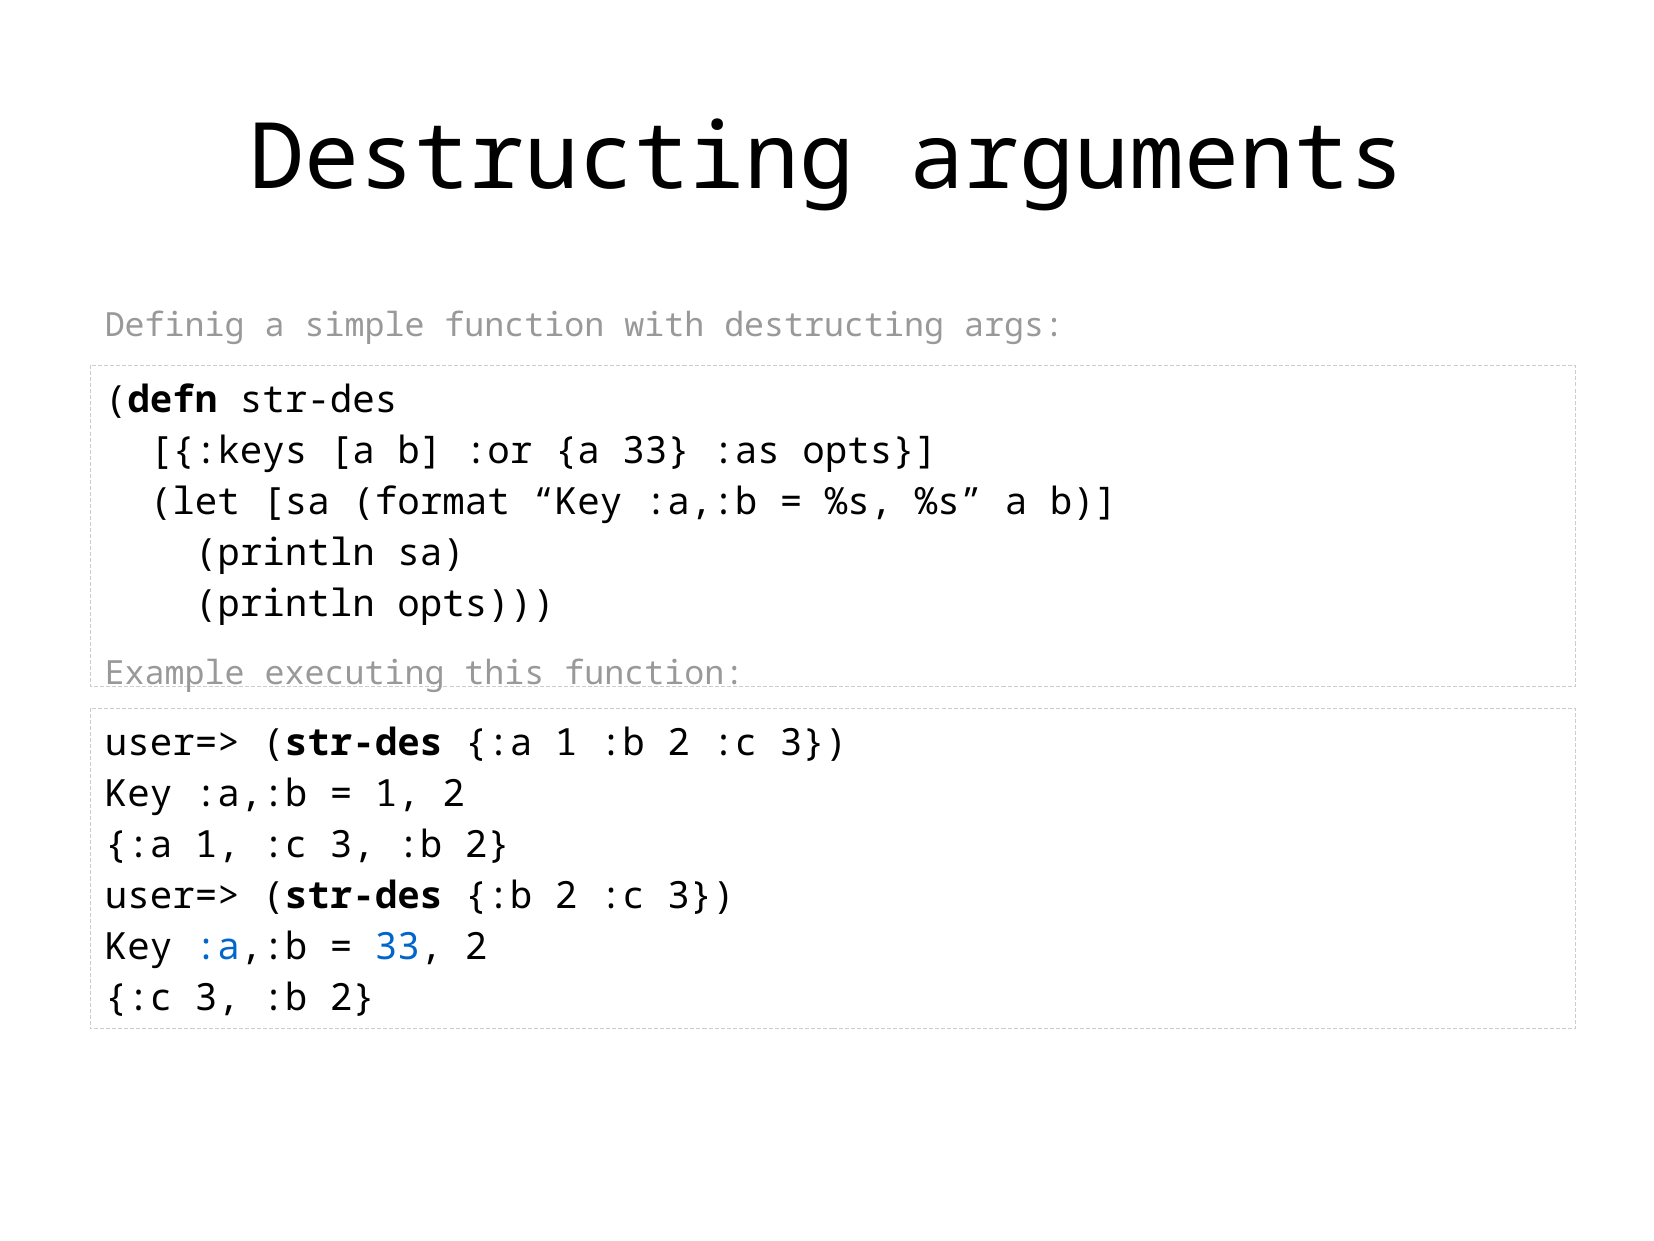

# Destructing arguments
Definig a simple function with destructing args:
(defn str-des
 [{:keys [a b] :or {a 33} :as opts}]
 (let [sa (format “Key :a,:b = %s, %s” a b)]
 (println sa)
 (println opts)))
Example executing this function:
user=> (str-des {:a 1 :b 2 :c 3})
Key :a,:b = 1, 2
{:a 1, :c 3, :b 2}
user=> (str-des {:b 2 :c 3})
Key :a,:b = 33, 2
{:c 3, :b 2}